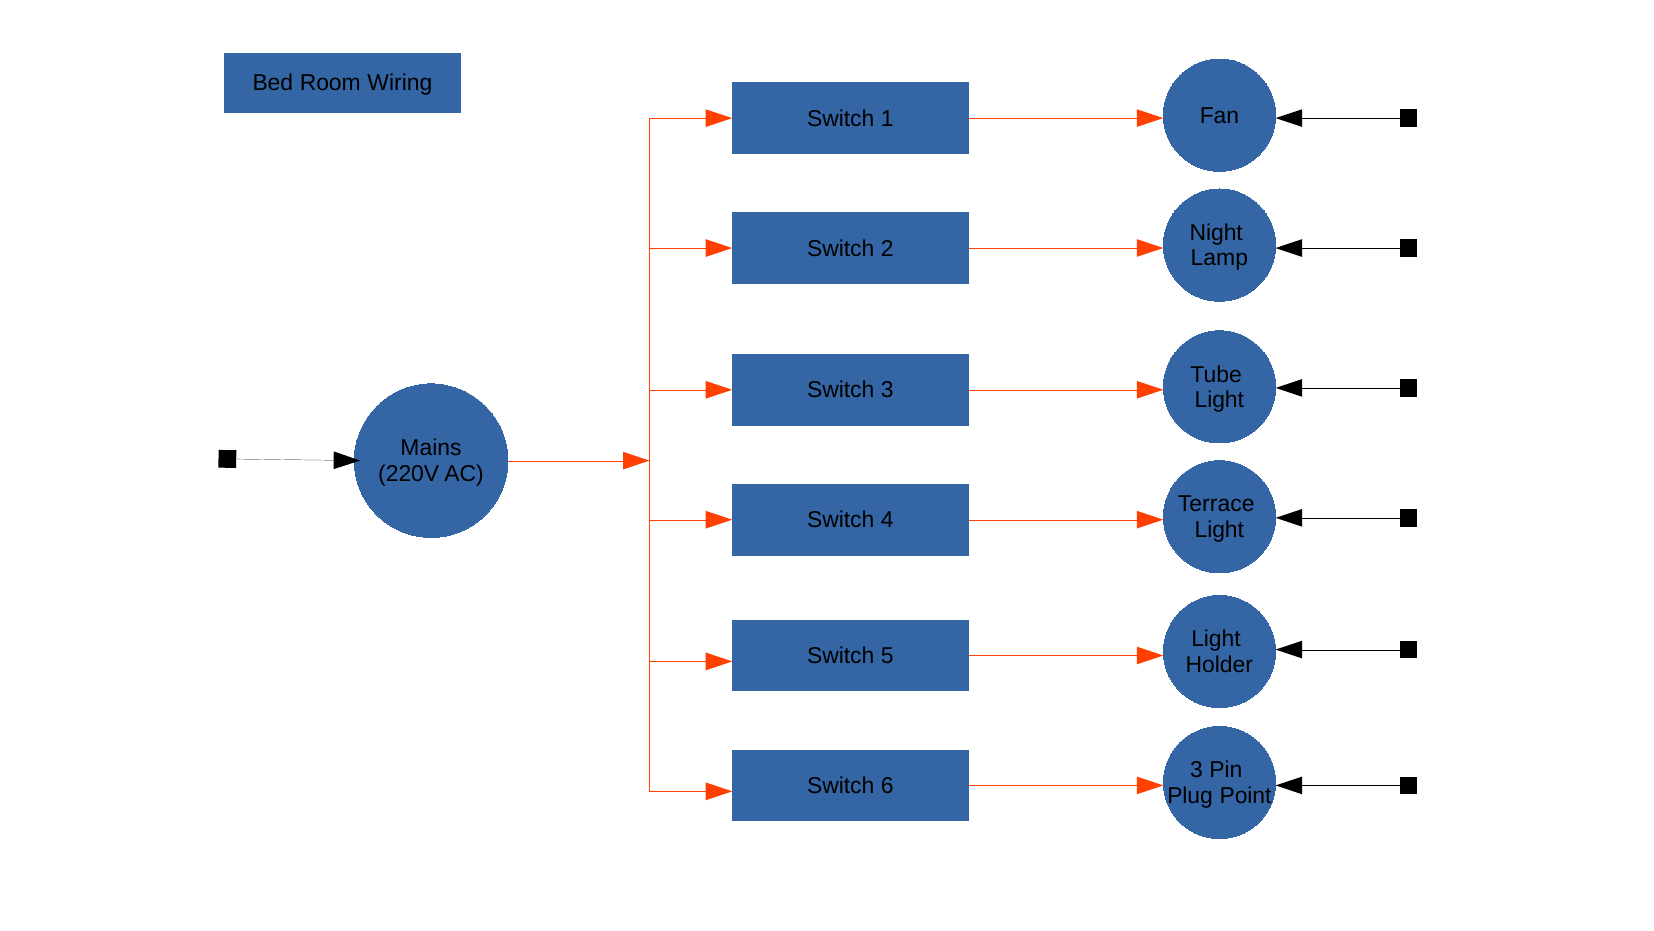

Bed Room Wiring
Fan
Switch 1
Night
Lamp
Switch 2
Tube
Light
Switch 3
Mains
(220V AC)
Terrace
Light
Switch 4
Light
Holder
Switch 5
3 Pin
Plug Point
Switch 6